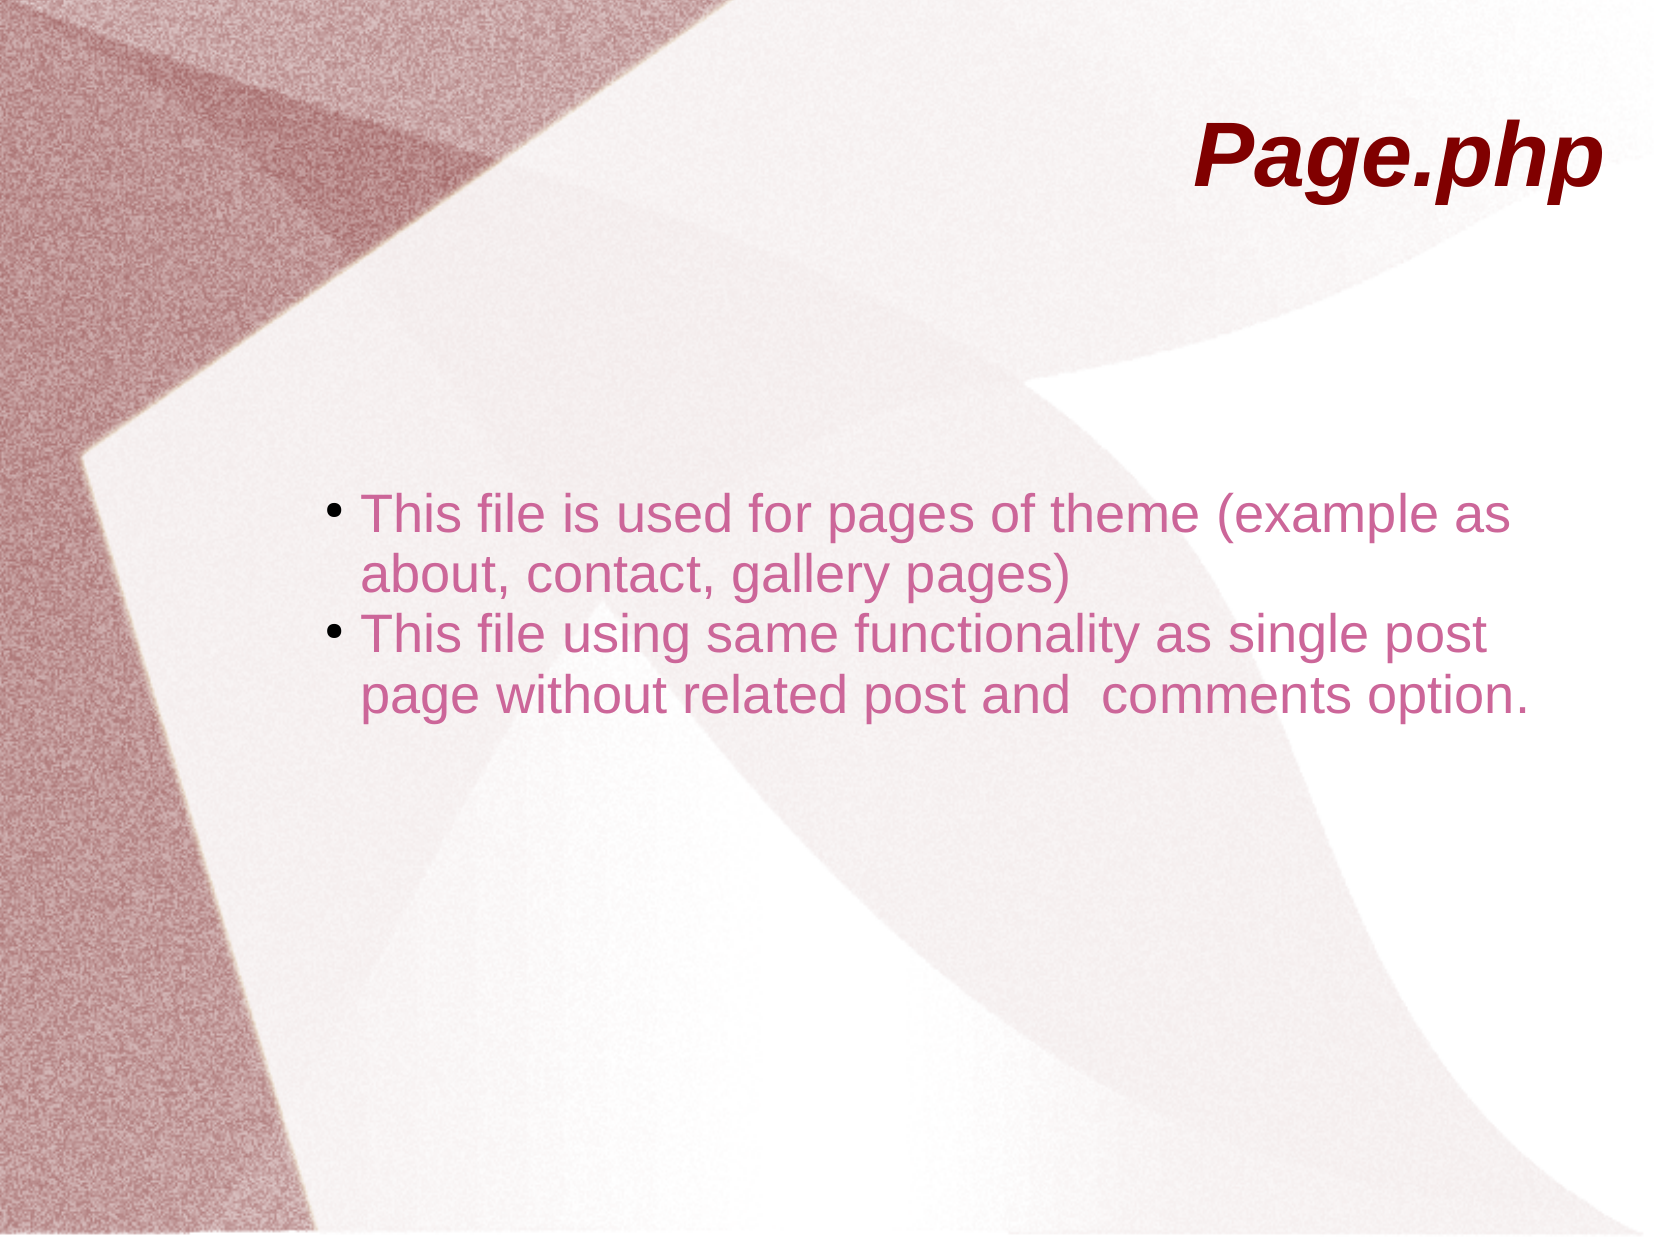

# Page.php
This file is used for pages of theme (example as about, contact, gallery pages)
This file using same functionality as single post page without related post and comments option.